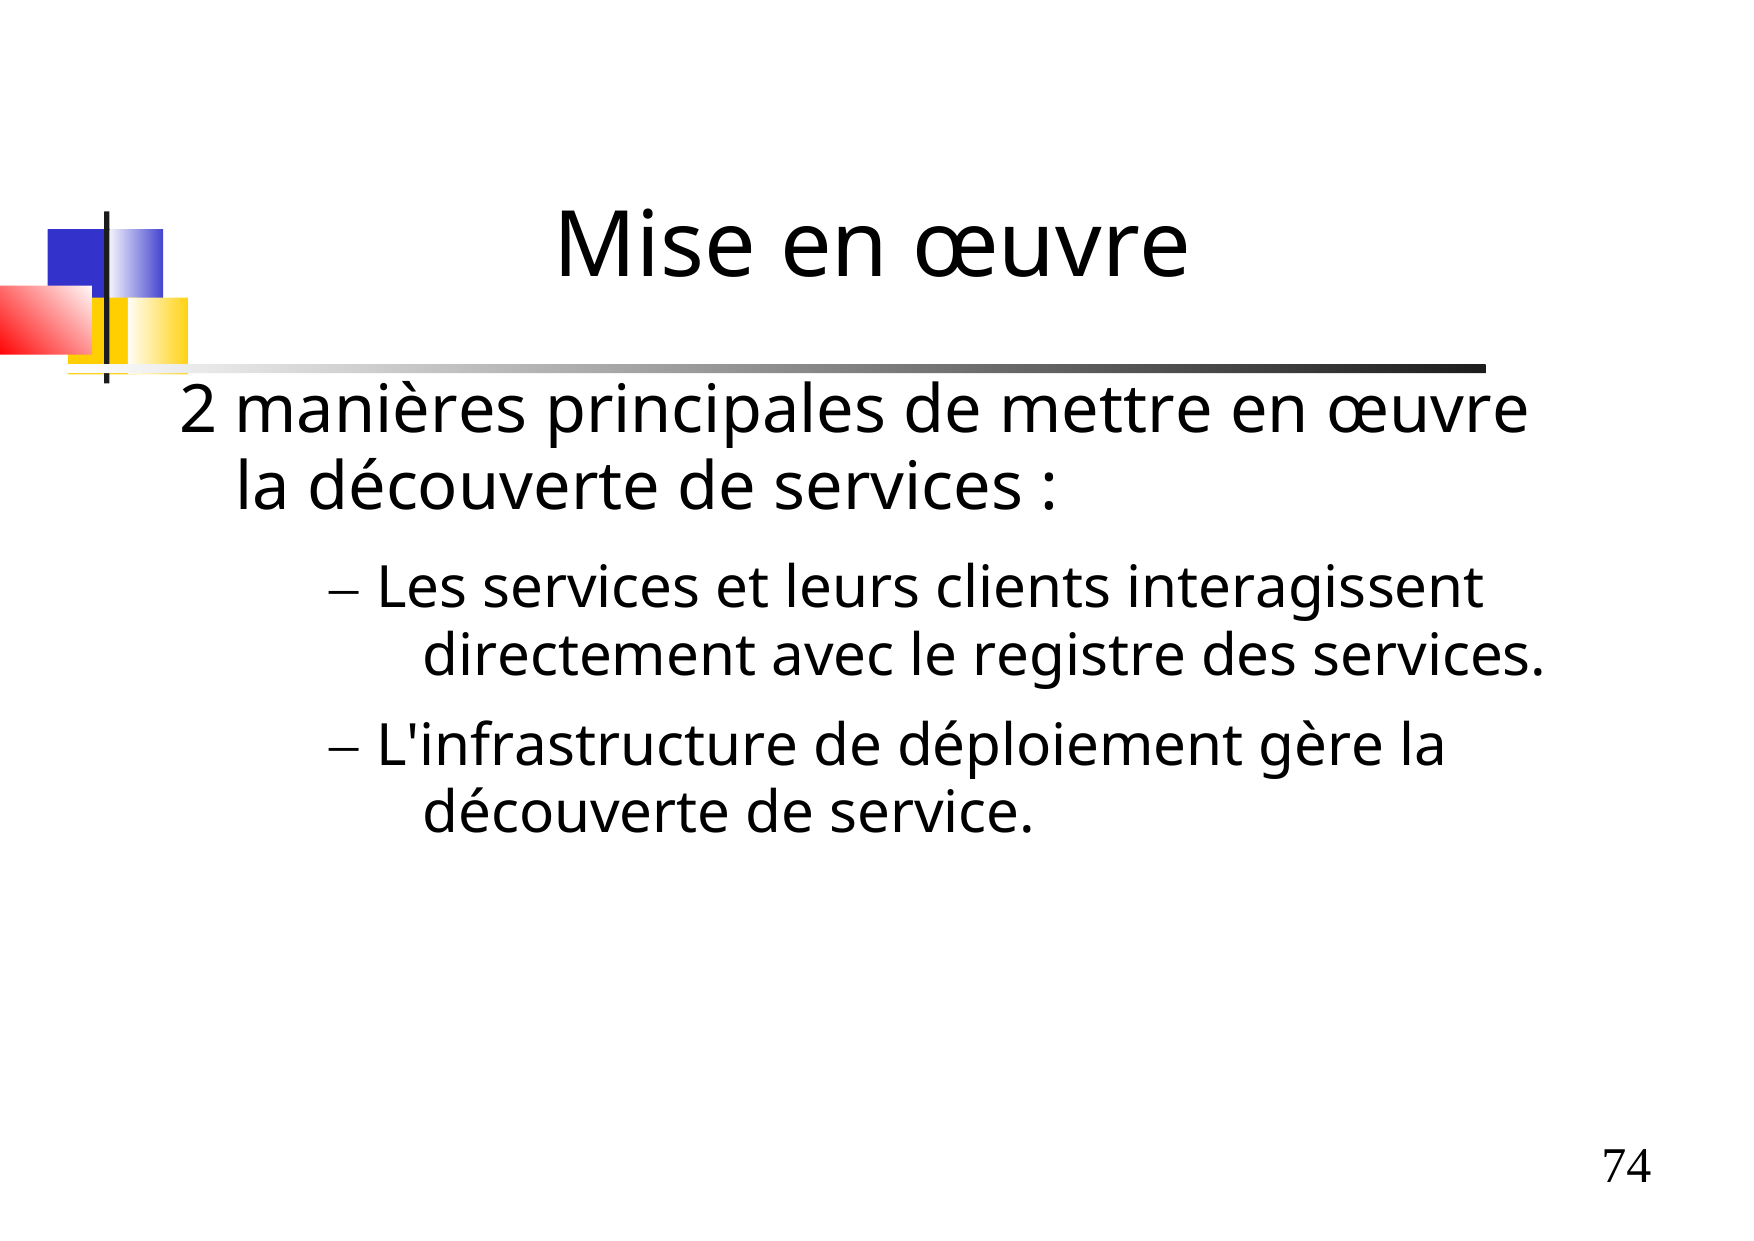

# Mise en œuvre
2 manières principales de mettre en œuvre la découverte de services :
Les services et leurs clients interagissent directement avec le registre des services.
L'infrastructure de déploiement gère la découverte de service.